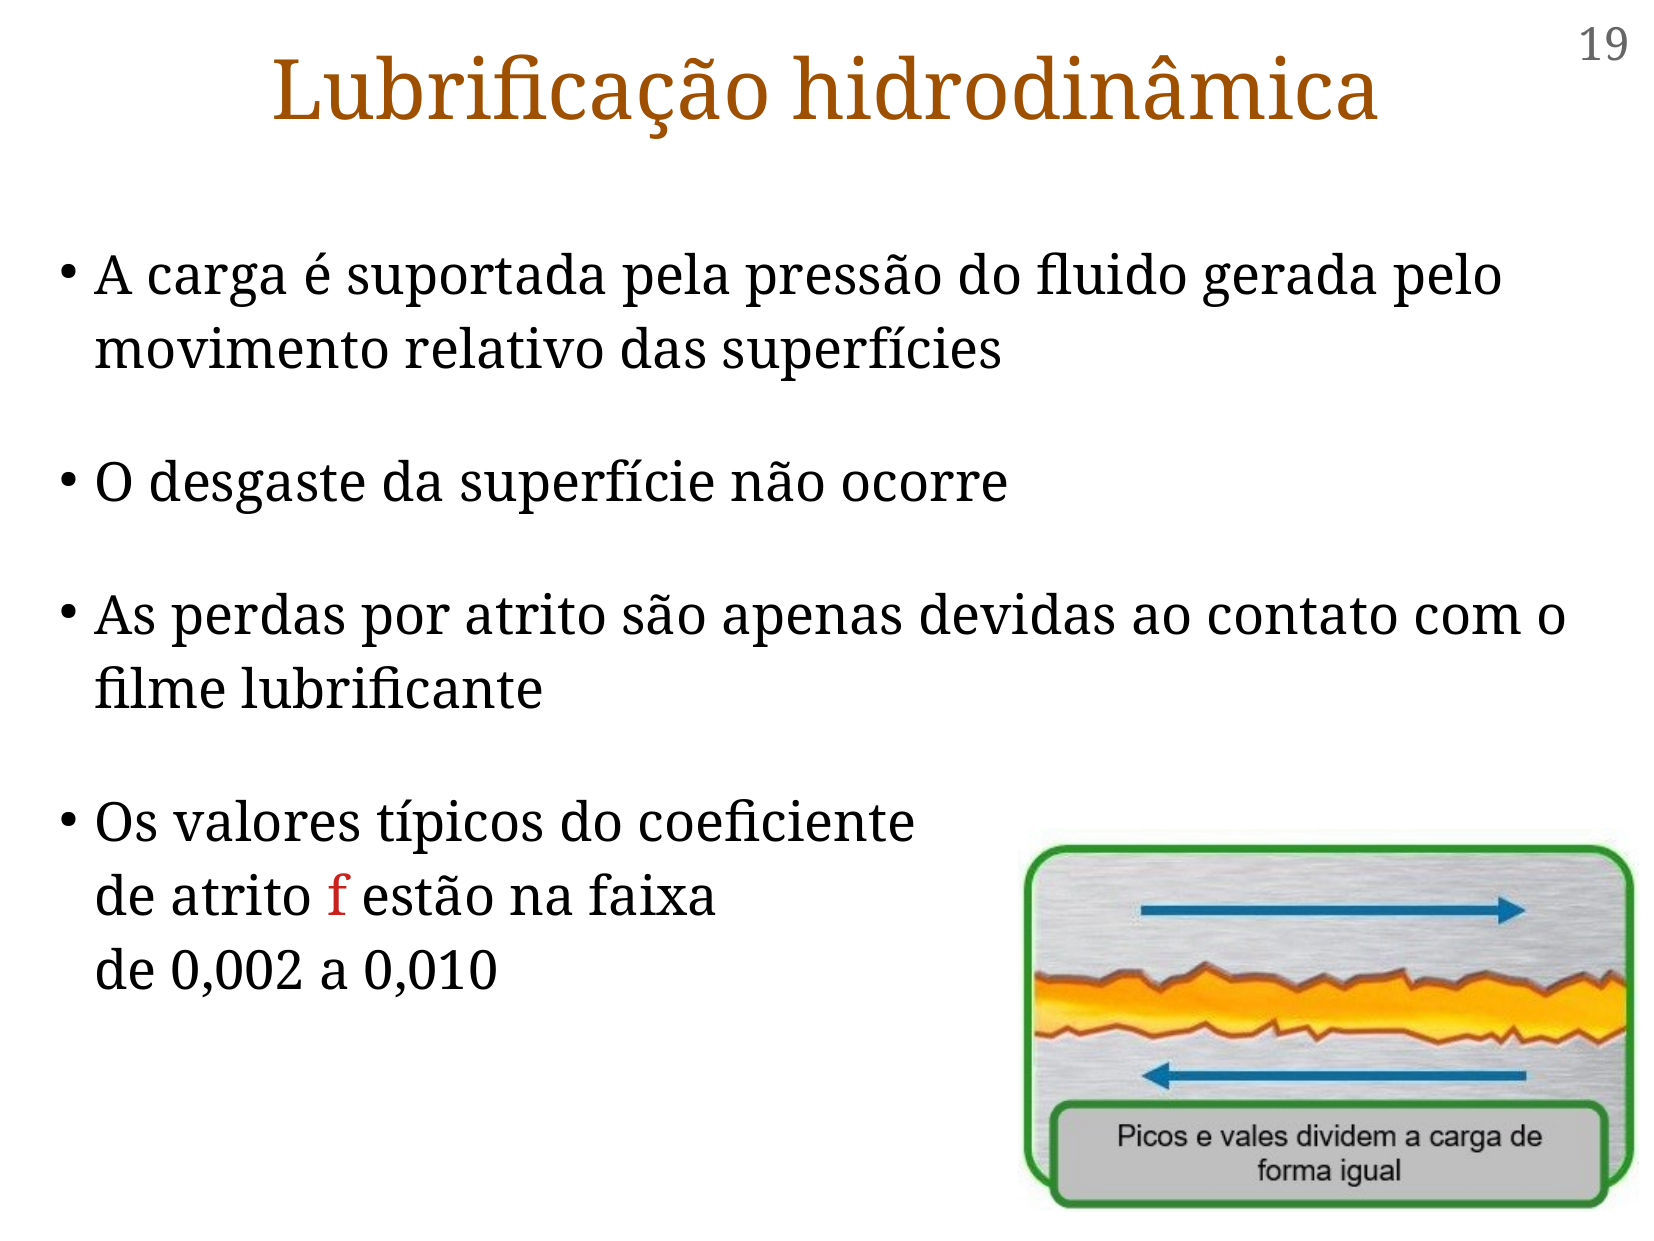

19
# Lubrificação hidrodinâmica
A carga é suportada pela pressão do fluido gerada pelo movimento relativo das superfícies
O desgaste da superfície não ocorre
As perdas por atrito são apenas devidas ao contato com o filme lubrificante
Os valores típicos do coeficiente
de atrito f estão na faixa
de 0,002 a 0,010